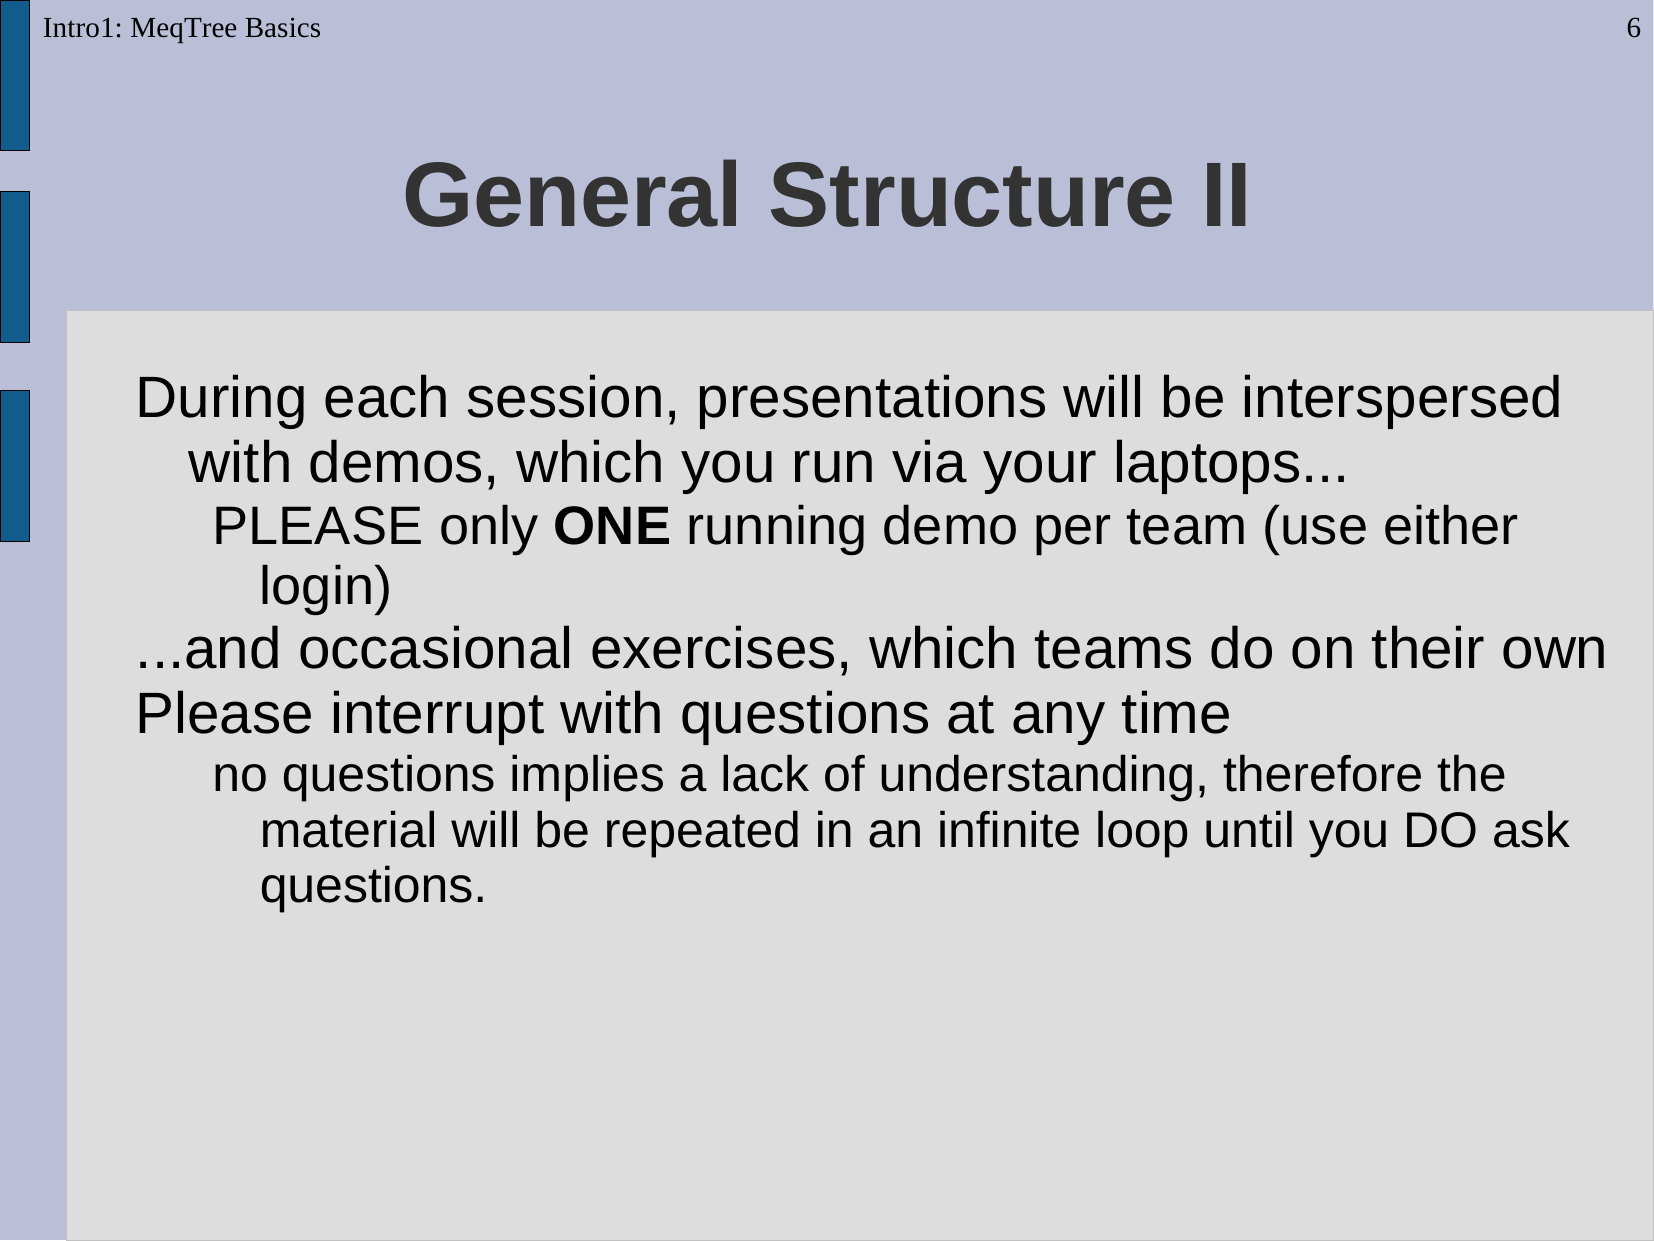

Intro1: MeqTree Basics
6
# General Structure II
During each session, presentations will be interspersed with demos, which you run via your laptops...
PLEASE only ONE running demo per team (use either login)
...and occasional exercises, which teams do on their own
Please interrupt with questions at any time
no questions implies a lack of understanding, therefore the material will be repeated in an infinite loop until you DO ask questions.